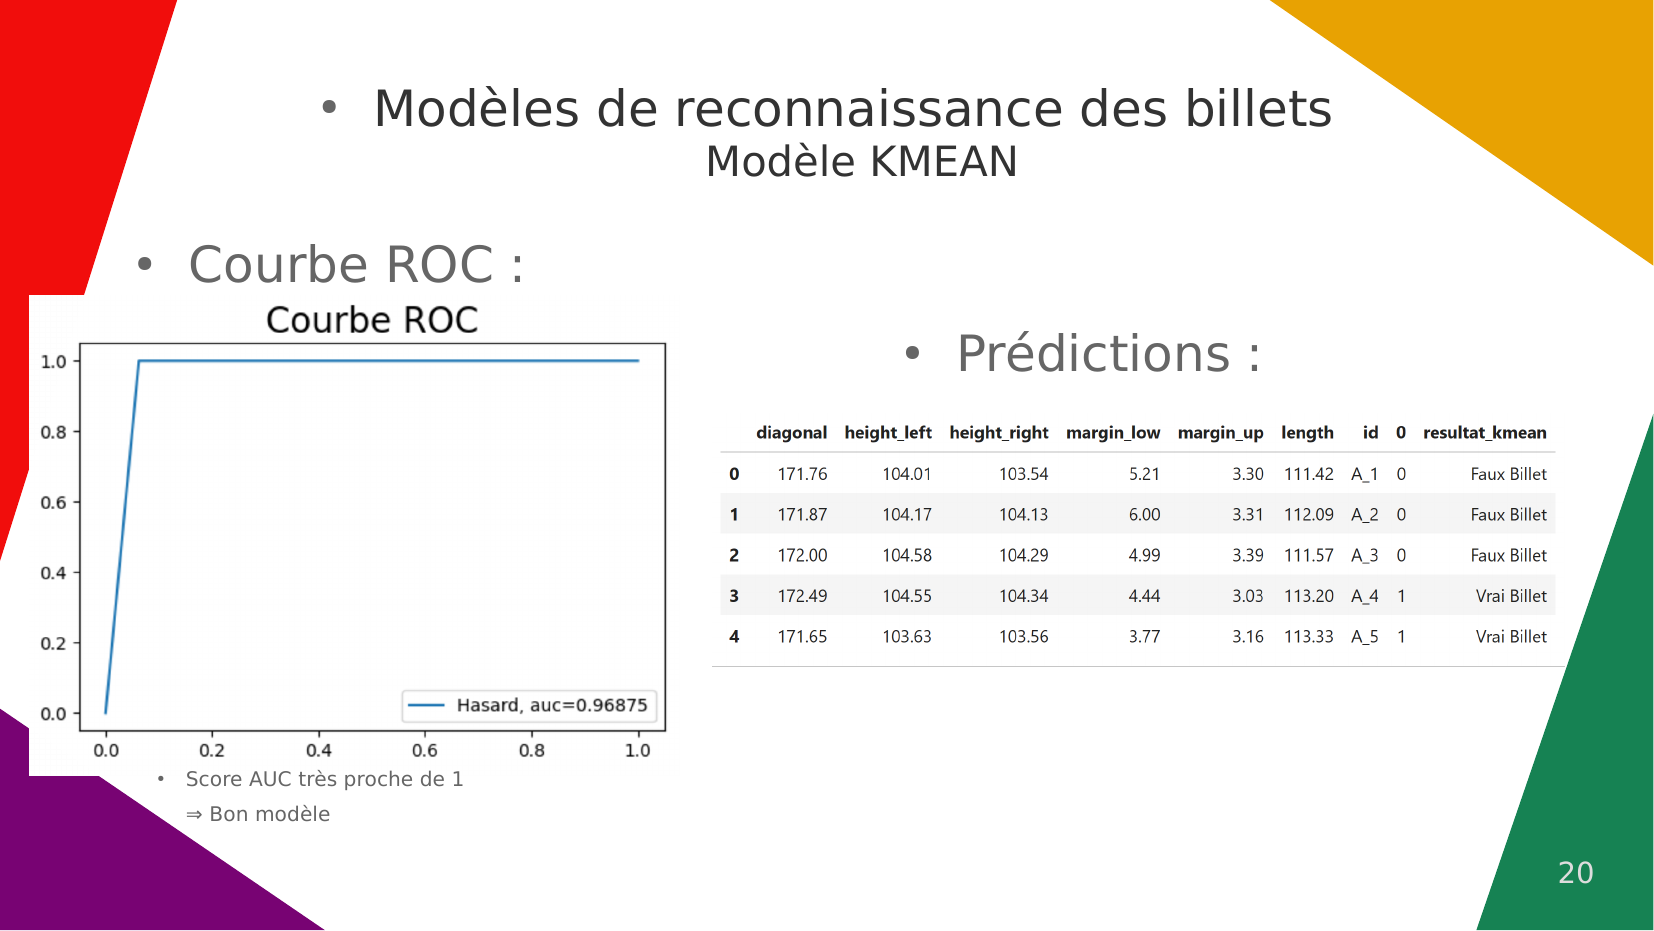

# Modèles de reconnaissance des billets Modèle KMEAN
Courbe ROC :
Prédictions :
Score AUC très proche de 1
⇒ Bon modèle
20